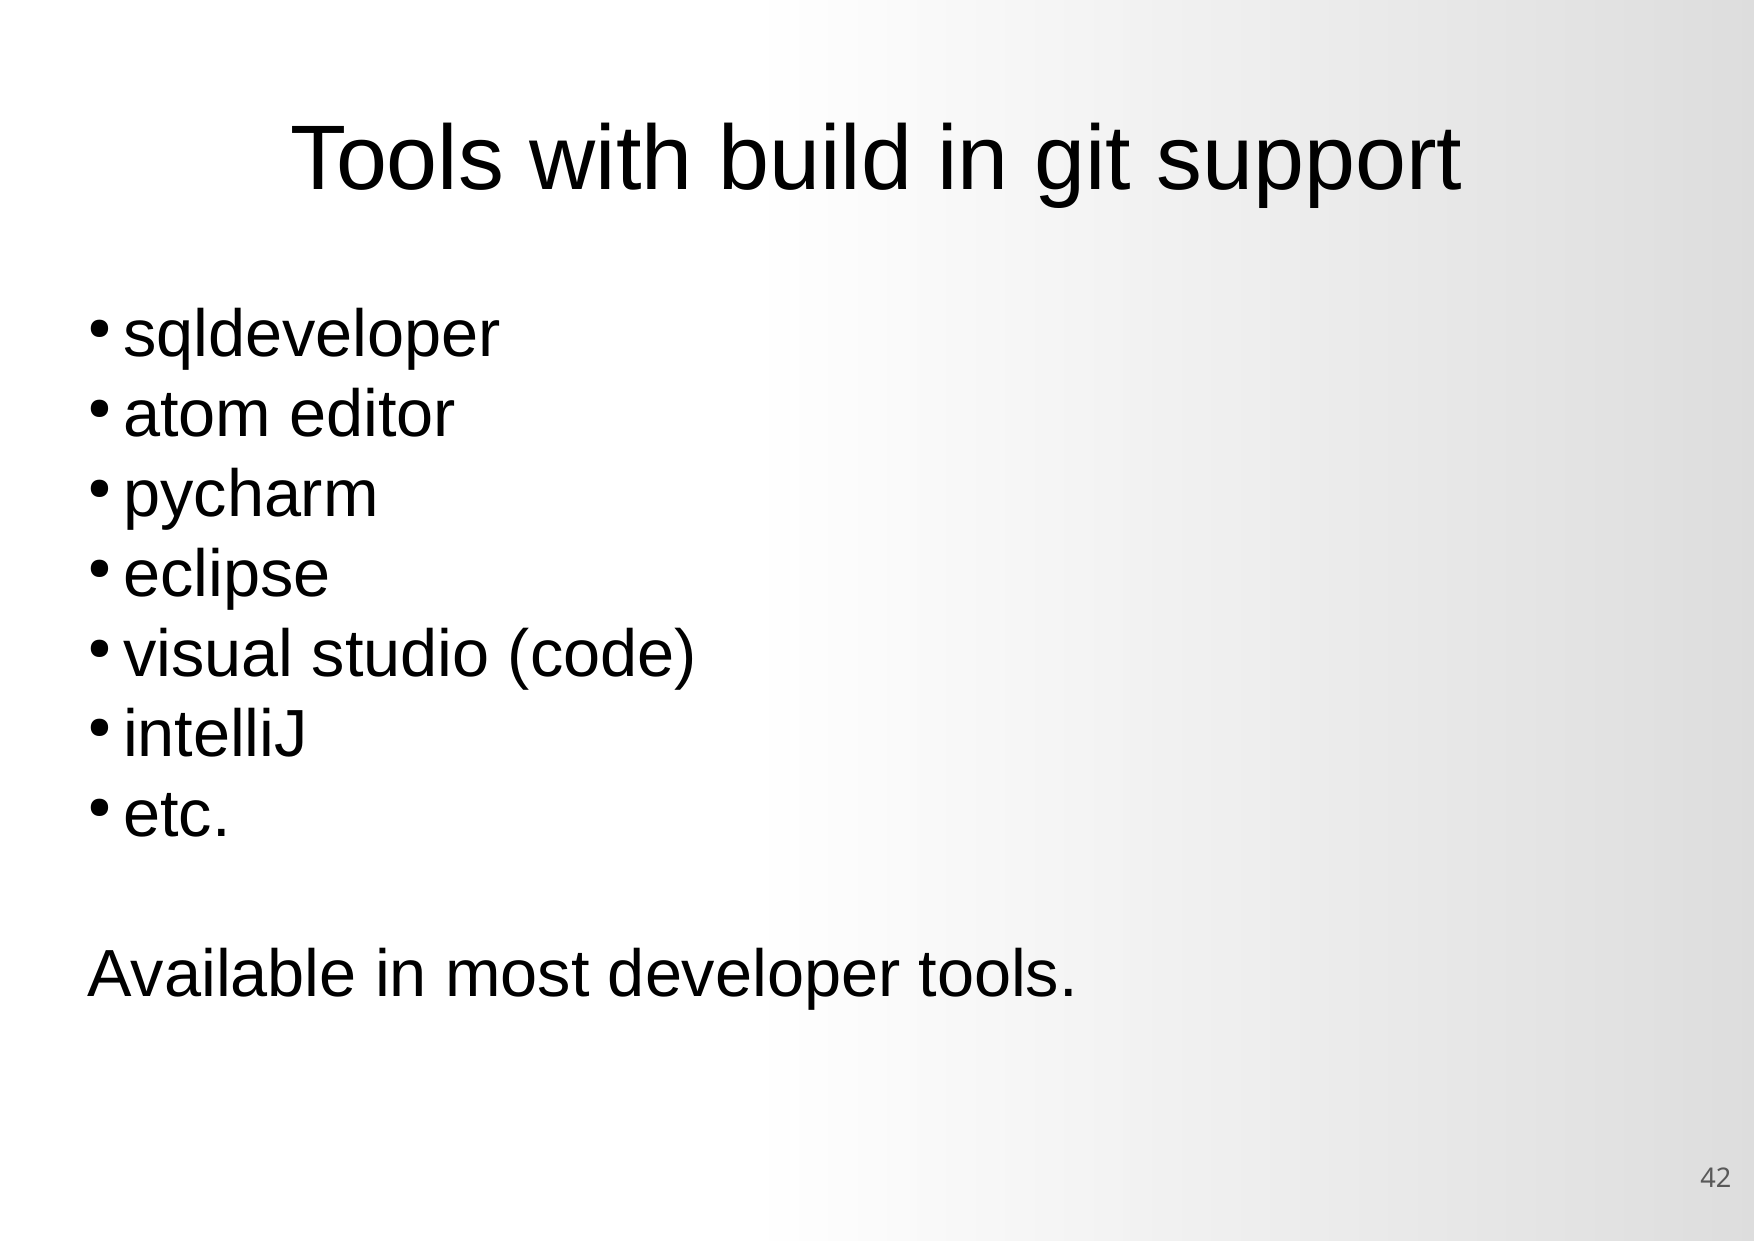

Tools with build in git support
sqldeveloper
atom editor
pycharm
eclipse
visual studio (code)
intelliJ
etc.
Available in most developer tools.